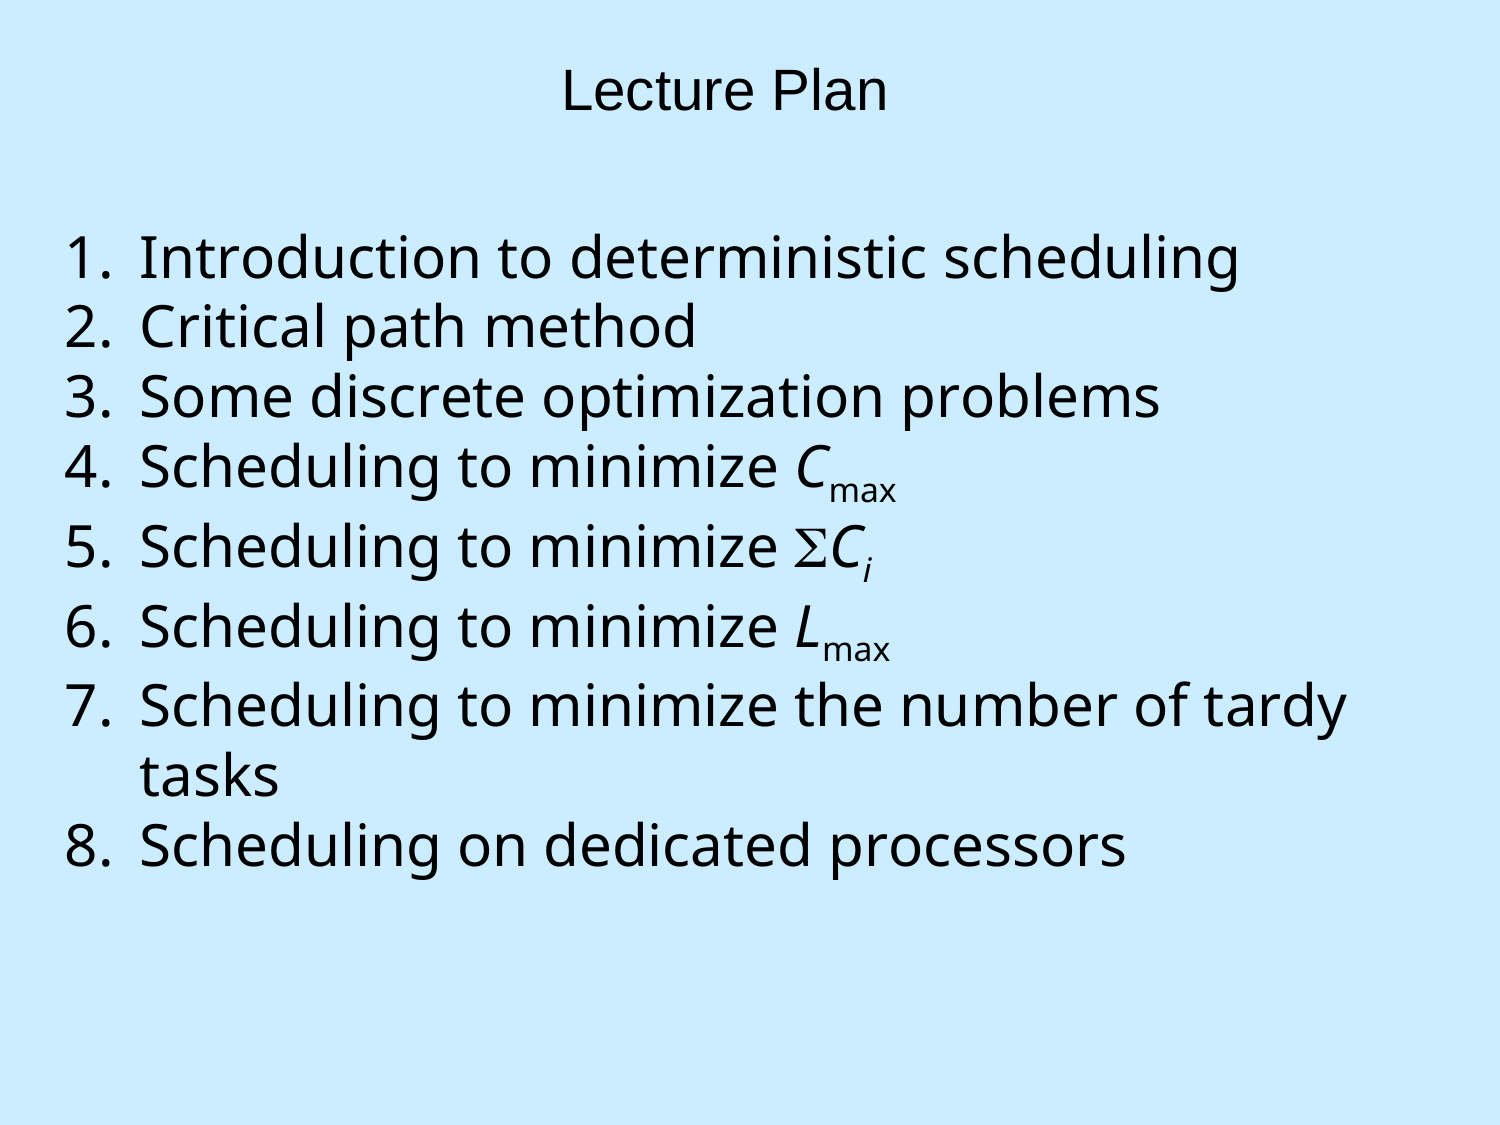

# Lecture Plan
Introduction to deterministic scheduling
Critical path method
Some discrete optimization problems
Scheduling to minimize Cmax
Scheduling to minimize Ci
Scheduling to minimize Lmax
Scheduling to minimize the number of tardy tasks
Scheduling on dedicated processors